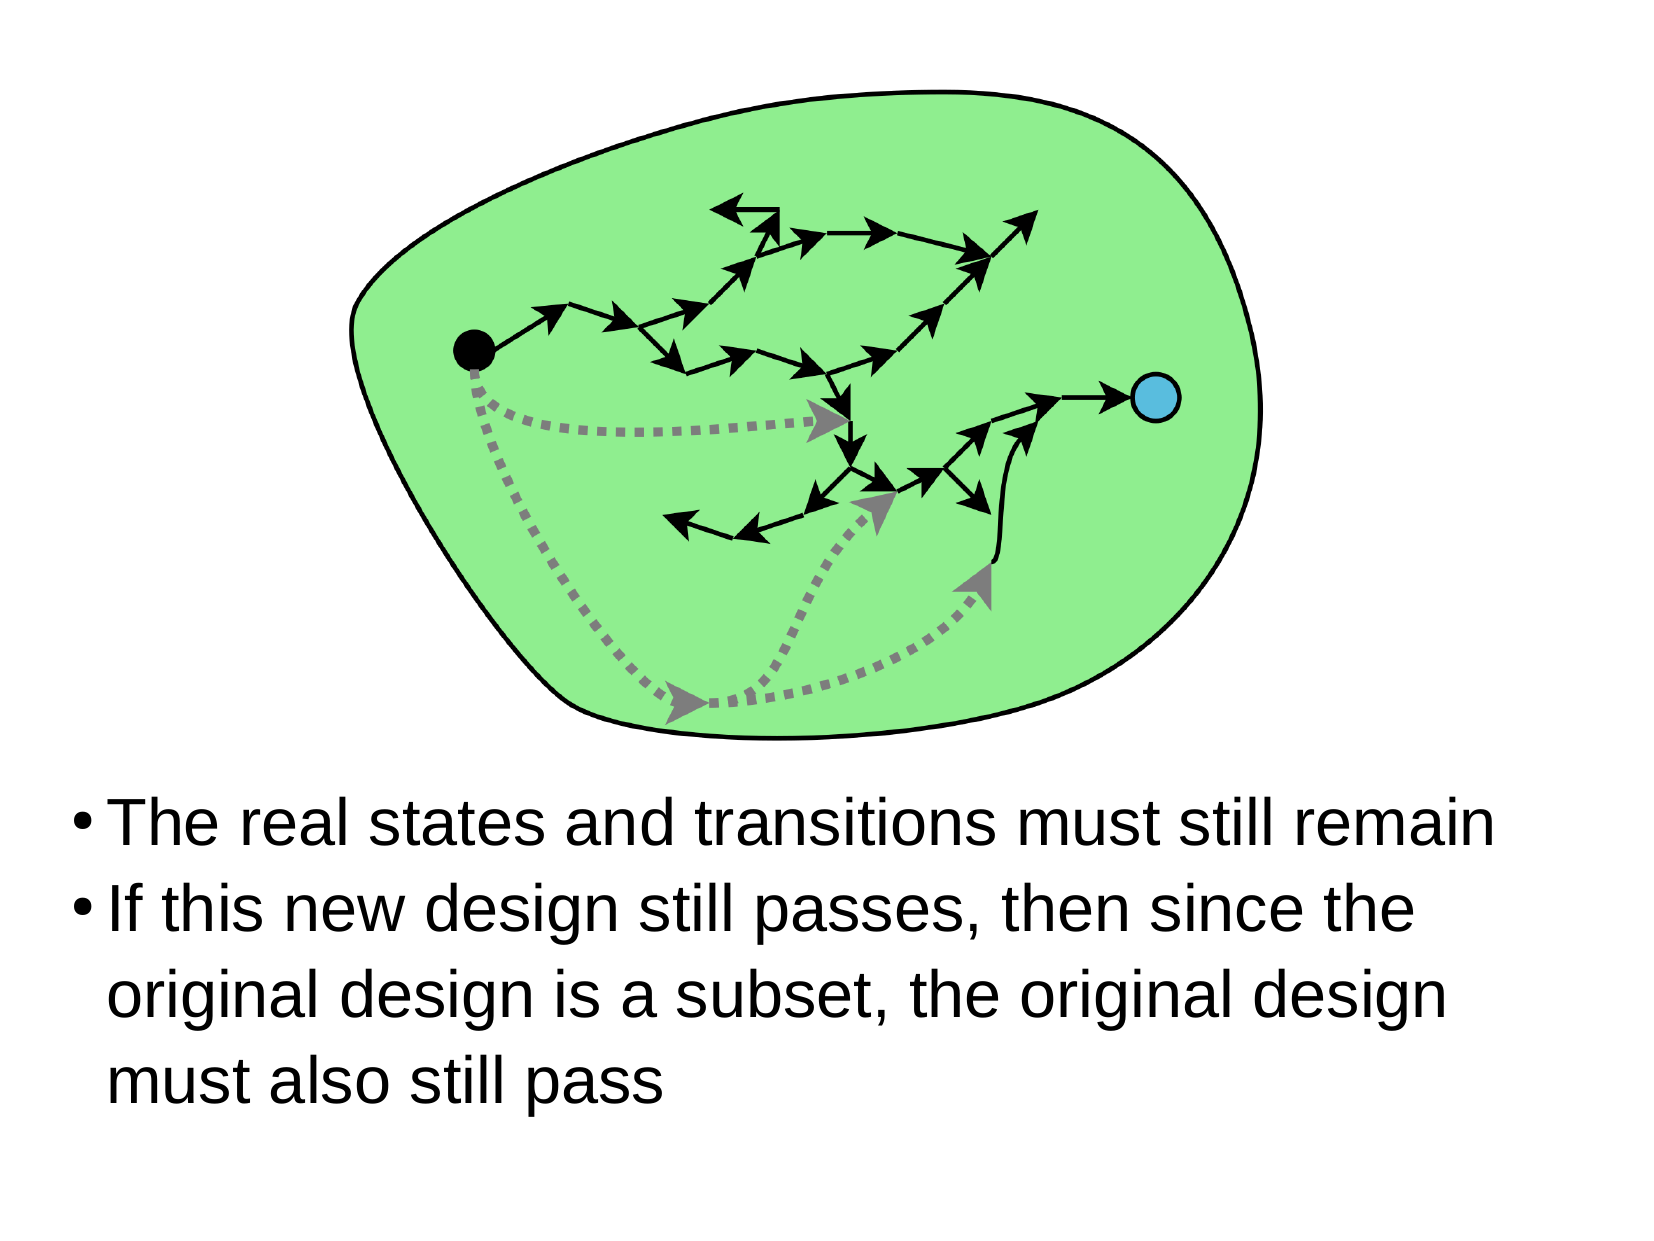

# The real states and transitions must still remain
If this new design still passes, then since the original design is a subset, the original design must also still pass